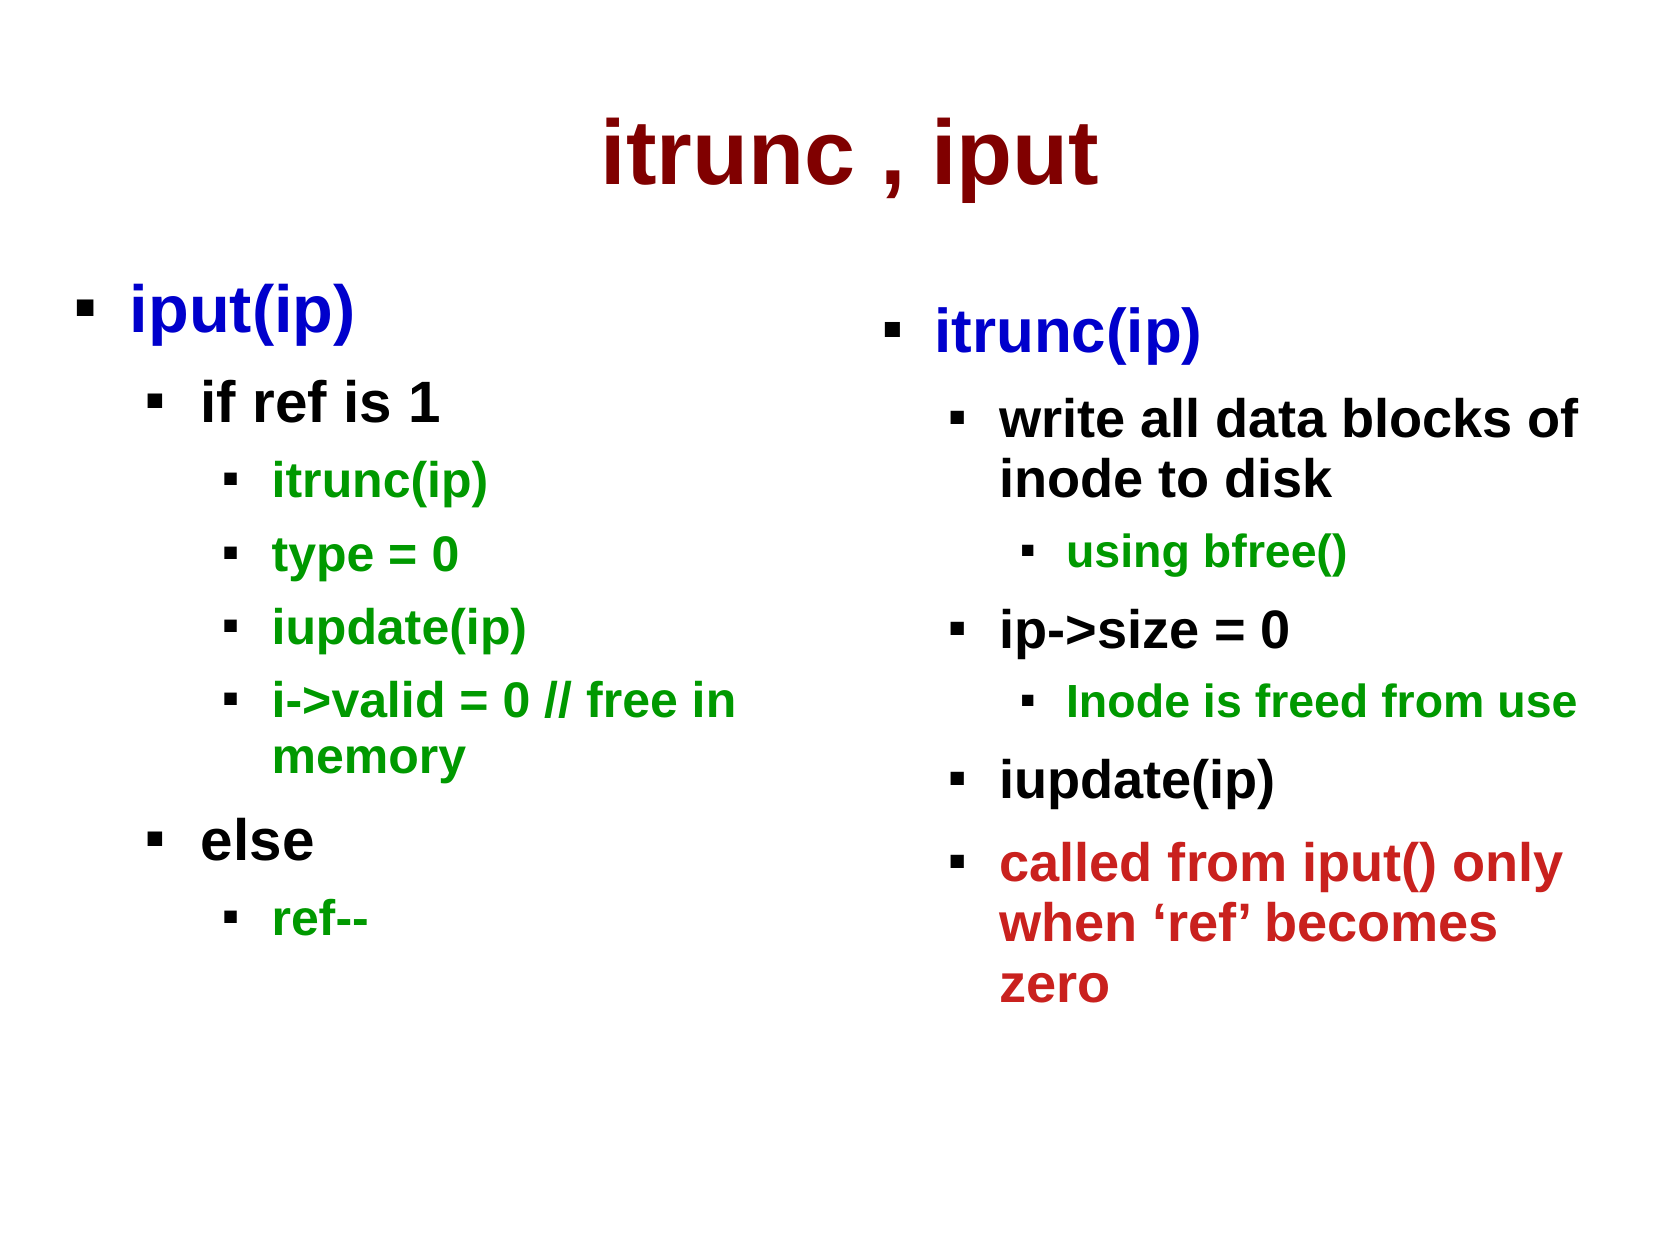

# itrunc , iput
iput(ip)
if ref is 1
itrunc(ip)
type = 0
iupdate(ip)
i->valid = 0 // free in memory
else
ref--
itrunc(ip)
write all data blocks of inode to disk
using bfree()
ip->size = 0
Inode is freed from use
iupdate(ip)
called from iput() only when ‘ref’ becomes zero